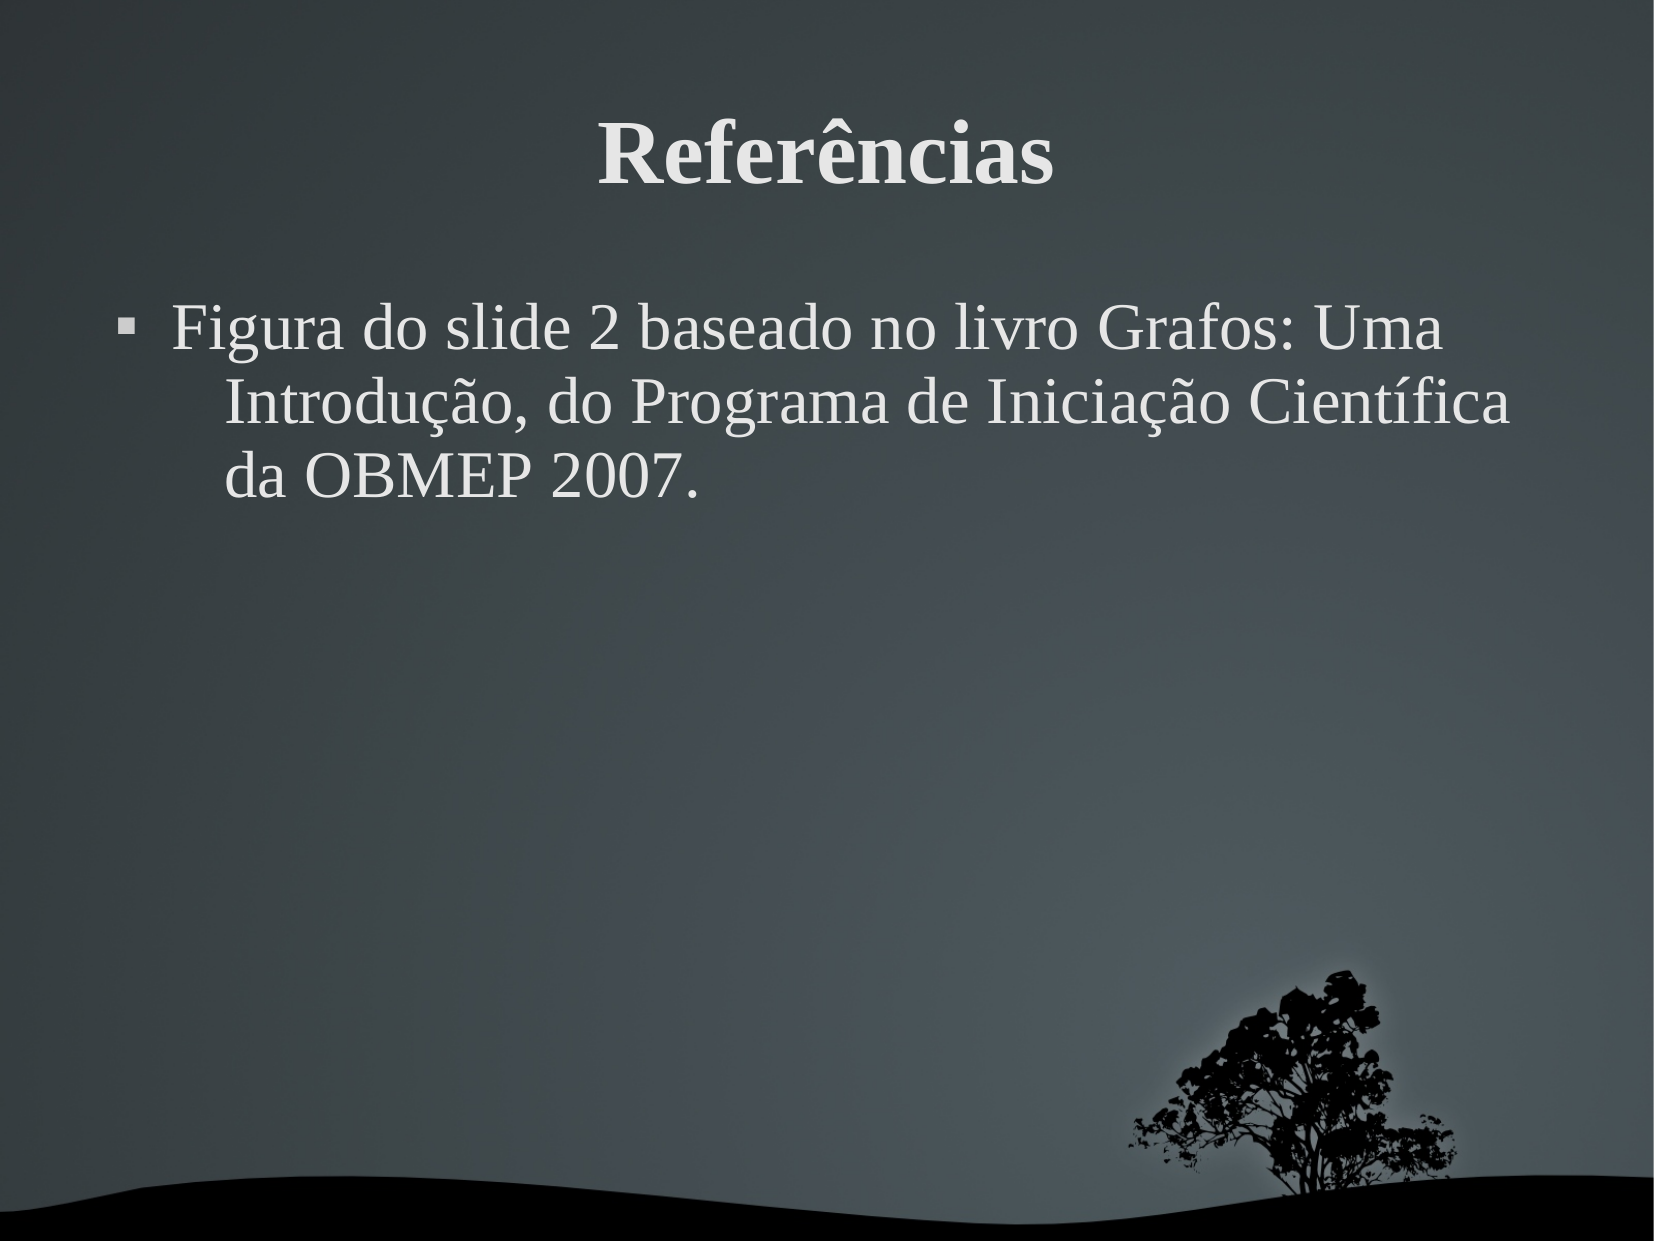

# Referências
Figura do slide 2 baseado no livro Grafos: Uma Introdução, do Programa de Iniciação Científica da OBMEP 2007.